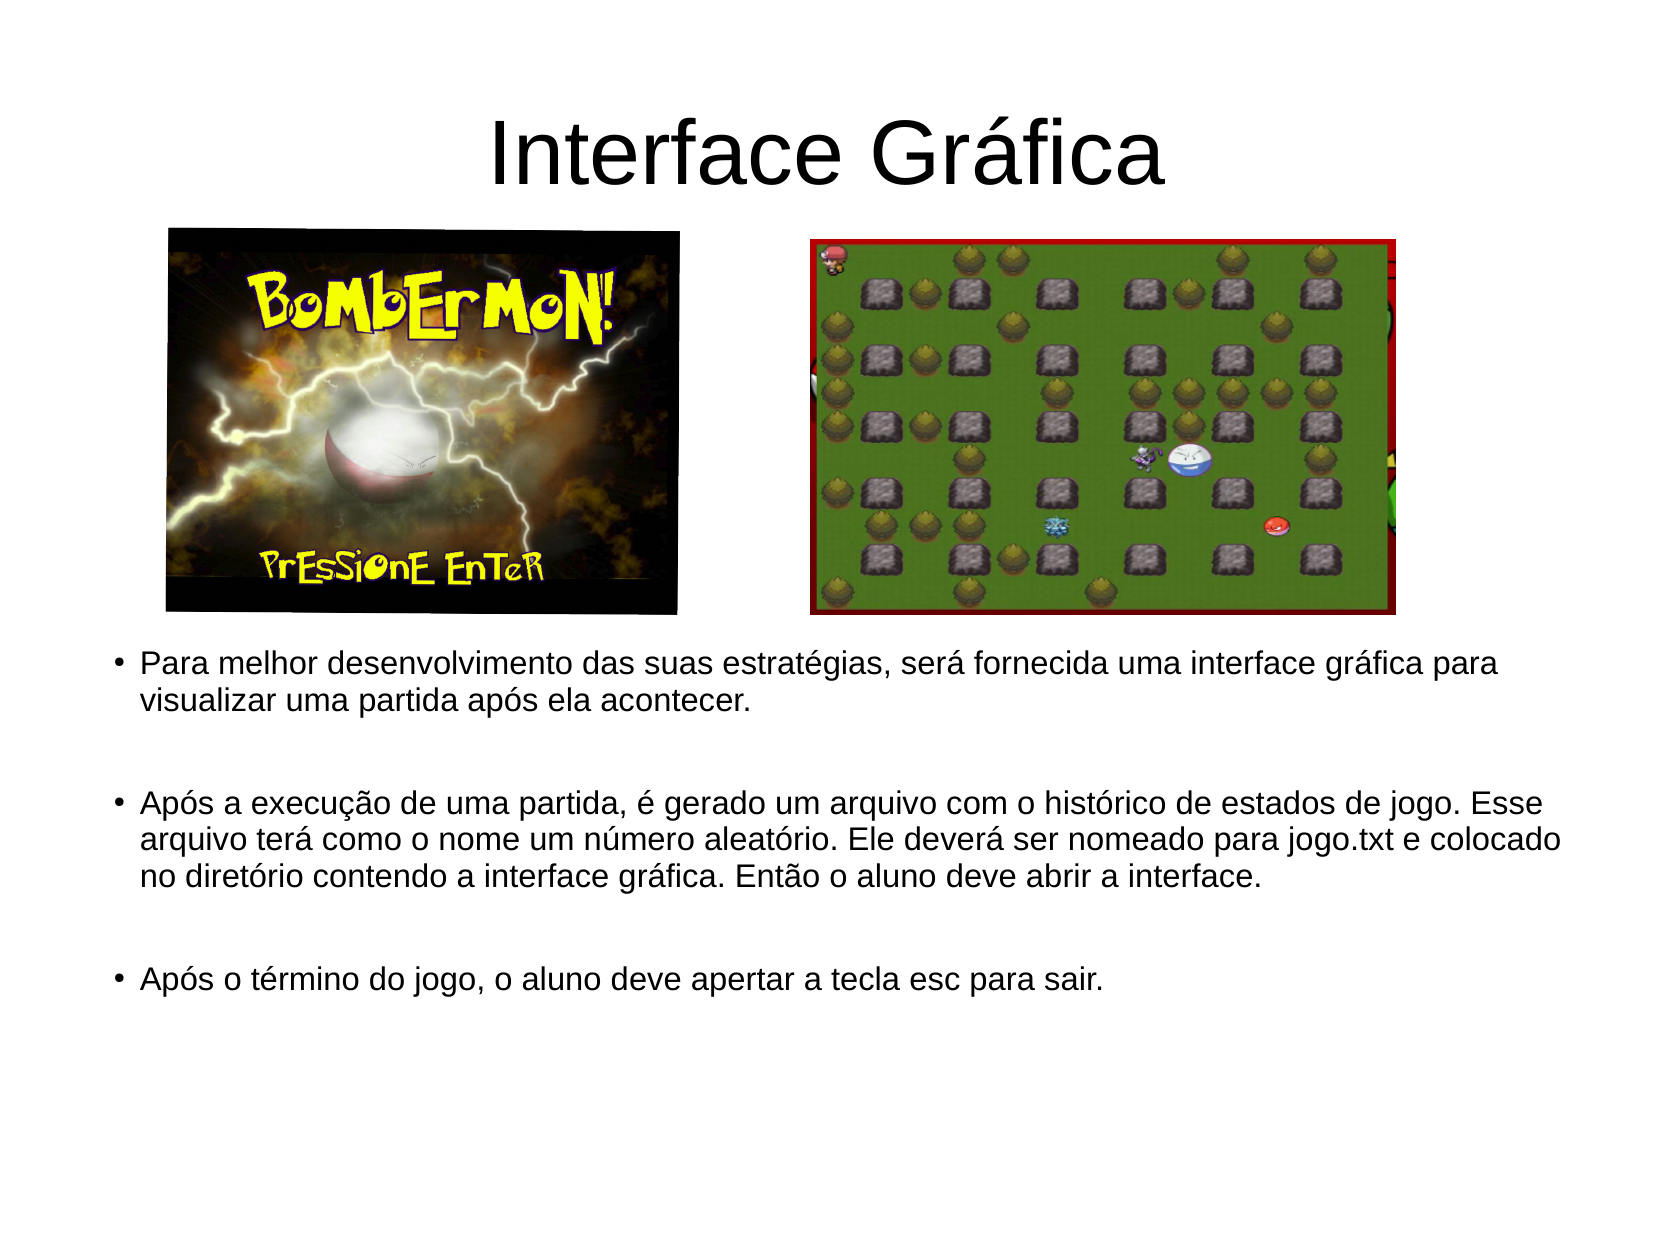

# Interface Gráfica
Para melhor desenvolvimento das suas estratégias, será fornecida uma interface gráfica para visualizar uma partida após ela acontecer.
Após a execução de uma partida, é gerado um arquivo com o histórico de estados de jogo. Esse arquivo terá como o nome um número aleatório. Ele deverá ser nomeado para jogo.txt e colocado no diretório contendo a interface gráfica. Então o aluno deve abrir a interface.
Após o término do jogo, o aluno deve apertar a tecla esc para sair.